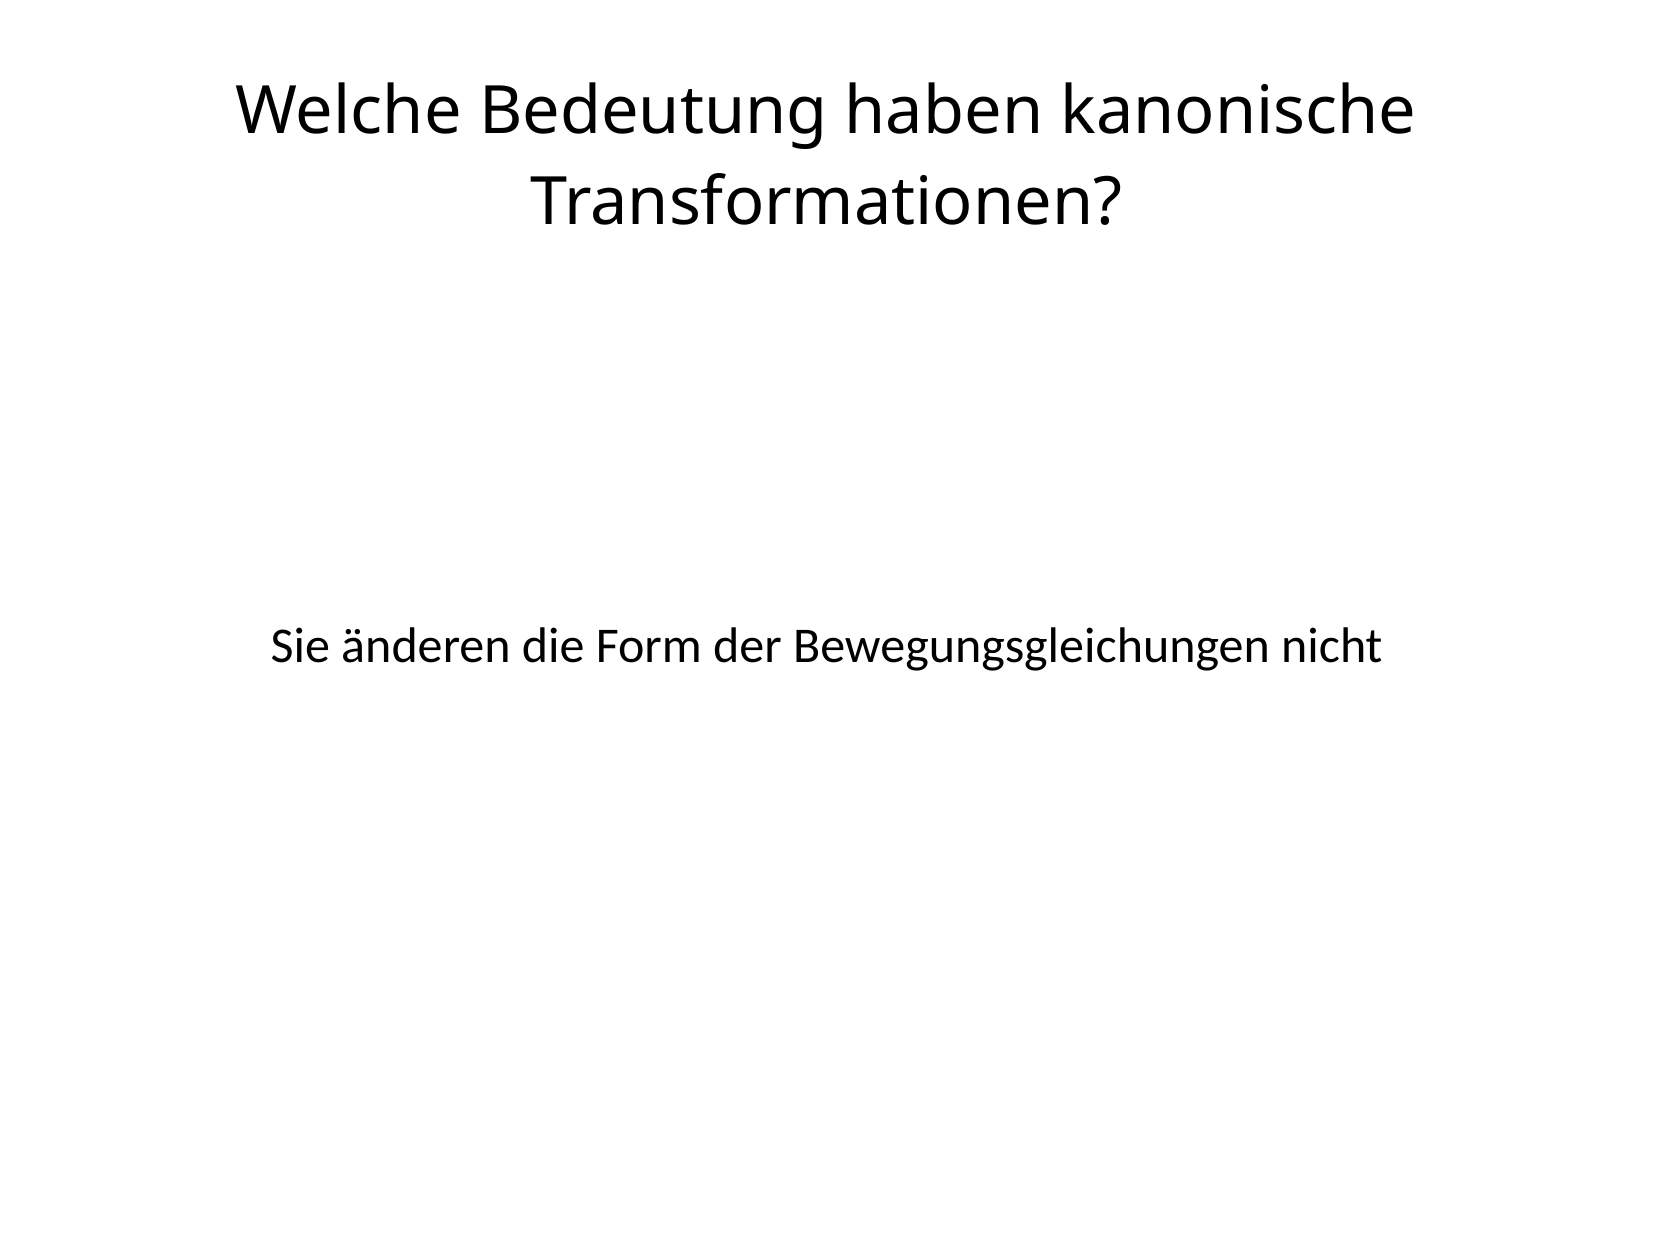

# Welche Bedeutung haben kanonische Transformationen?
Sie änderen die Form der Bewegungsgleichungen nicht